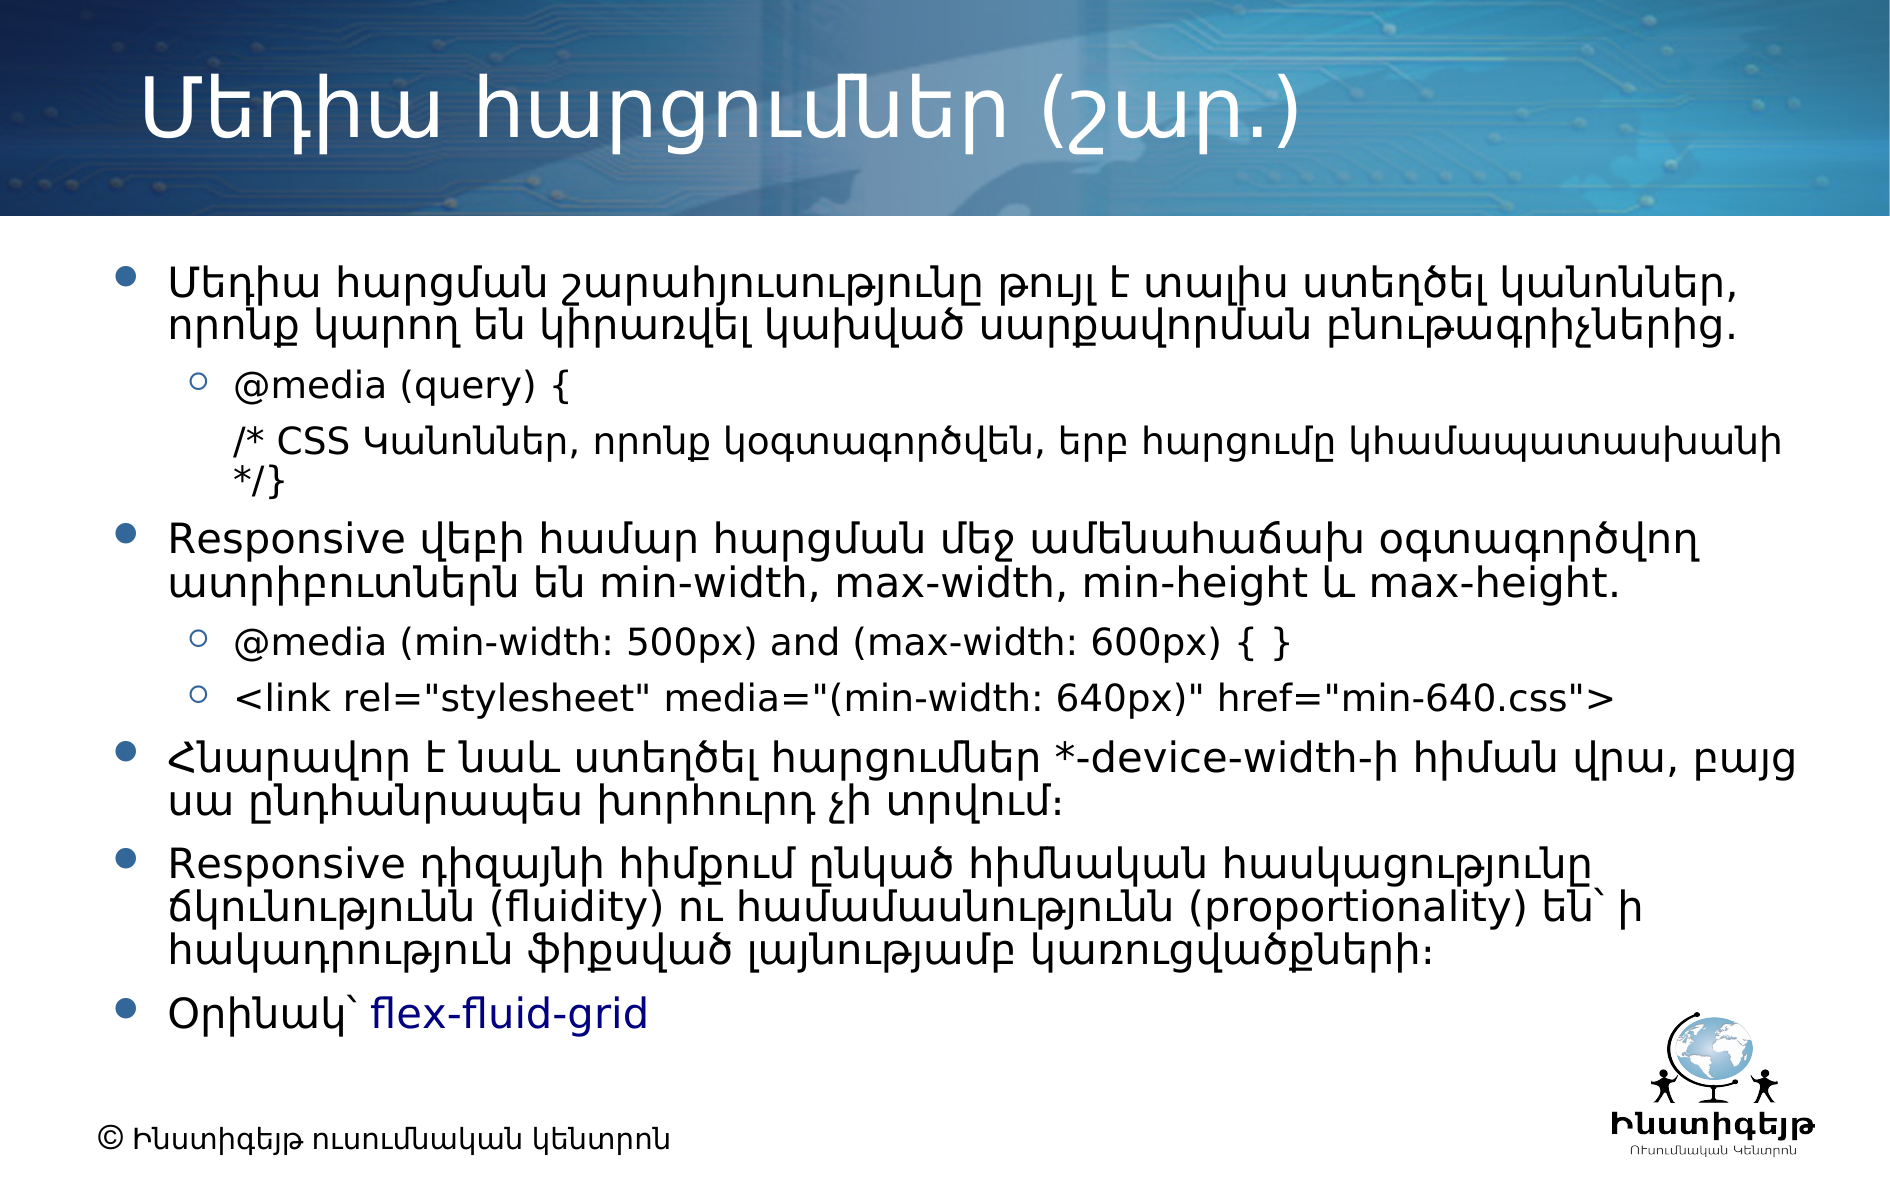

Մեդիա հարցումներ (շար.)
# Մեդիա հարցման շարահյուսությունը թույլ է տալիս ստեղծել կանոններ, որոնք կարող են կիրառվել կախված սարքավորման բնութագրիչներից․
@media (query) {
/* CSS Կանոններ, որոնք կօգտագործվեն, երբ հարցումը կհամապատասխանի */}
Responsive վեբի համար հարցման մեջ ամենահաճախ օգտագործվող ատրիբուտներն են min-width, max-width, min-height և max-height․
@media (min-width: 500px) and (max-width: 600px) { }
<link rel="stylesheet" media="(min-width: 640px)" href="min-640.css">
Հնարավոր է նաև ստեղծել հարցումներ *-device-width-ի հիման վրա, բայց սա ընդհանրապես խորհուրդ չի տրվում։
Responsive դիզայնի հիմքում ընկած հիմնական հասկացությունը ճկունությունն (fluidity) ու համամասնությունն (proportionality) են՝ ի հակադրություն ֆիքսված լայնությամբ կառուցվածքների։
Օրինակ՝ flex-fluid-grid